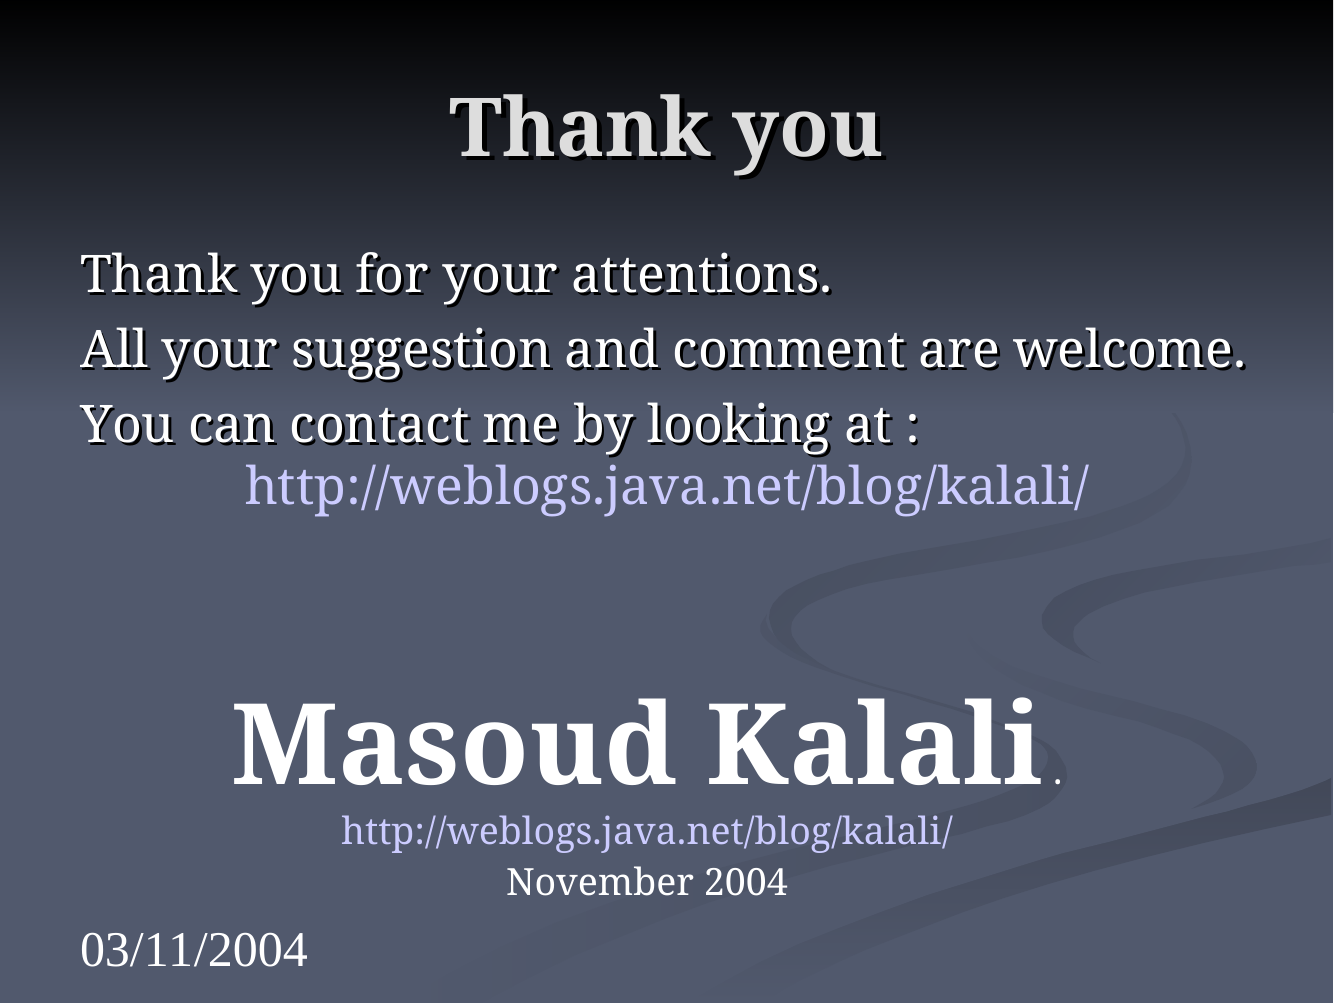

# Thank you
Thank you for your attentions.
All your suggestion and comment are welcome.
You can contact me by looking at :
http://weblogs.java.net/blog/kalali/
Masoud Kalali .
http://weblogs.java.net/blog/kalali/
November 2004
03/11/2004